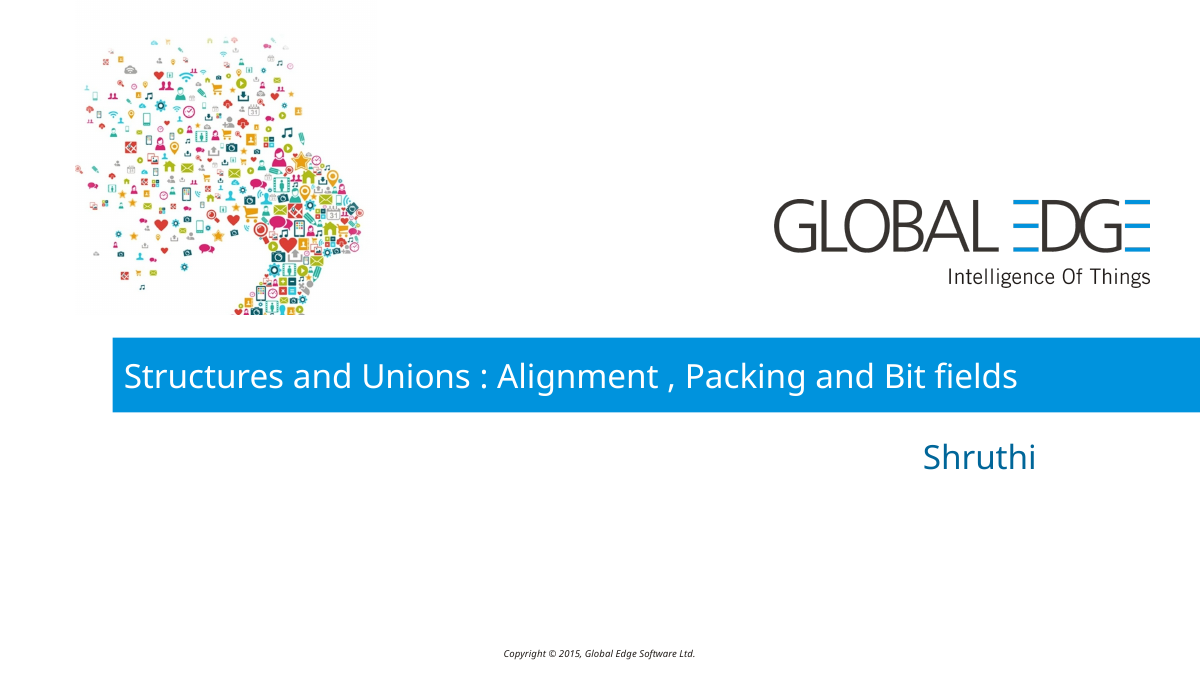

# Structures and Unions : Alignment , Packing and Bit fields
 Shruthi